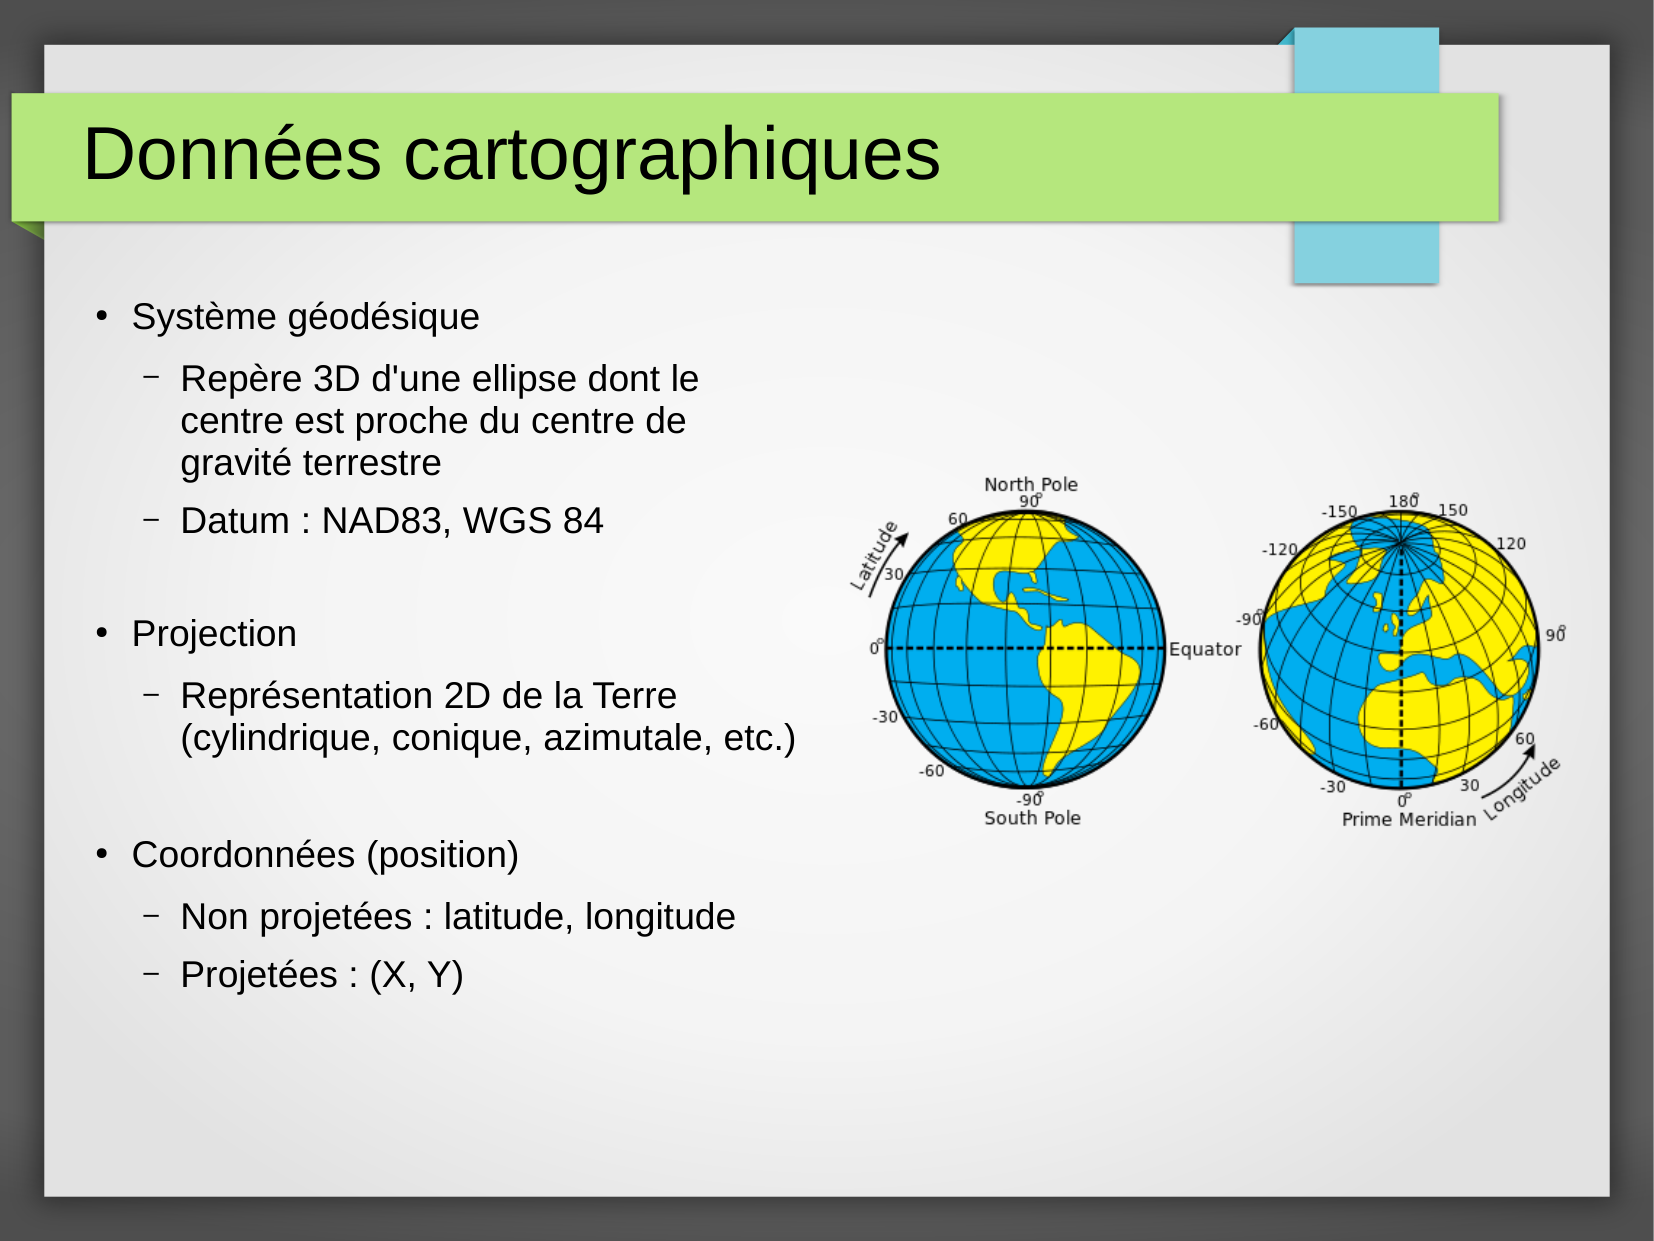

# Données cartographiques
Système géodésique
Repère 3D d'une ellipse dont le centre est proche du centre de gravité terrestre
Datum : NAD83, WGS 84
Projection
Représentation 2D de la Terre (cylindrique, conique, azimutale, etc.)
Coordonnées (position)
Non projetées : latitude, longitude
Projetées : (X, Y)